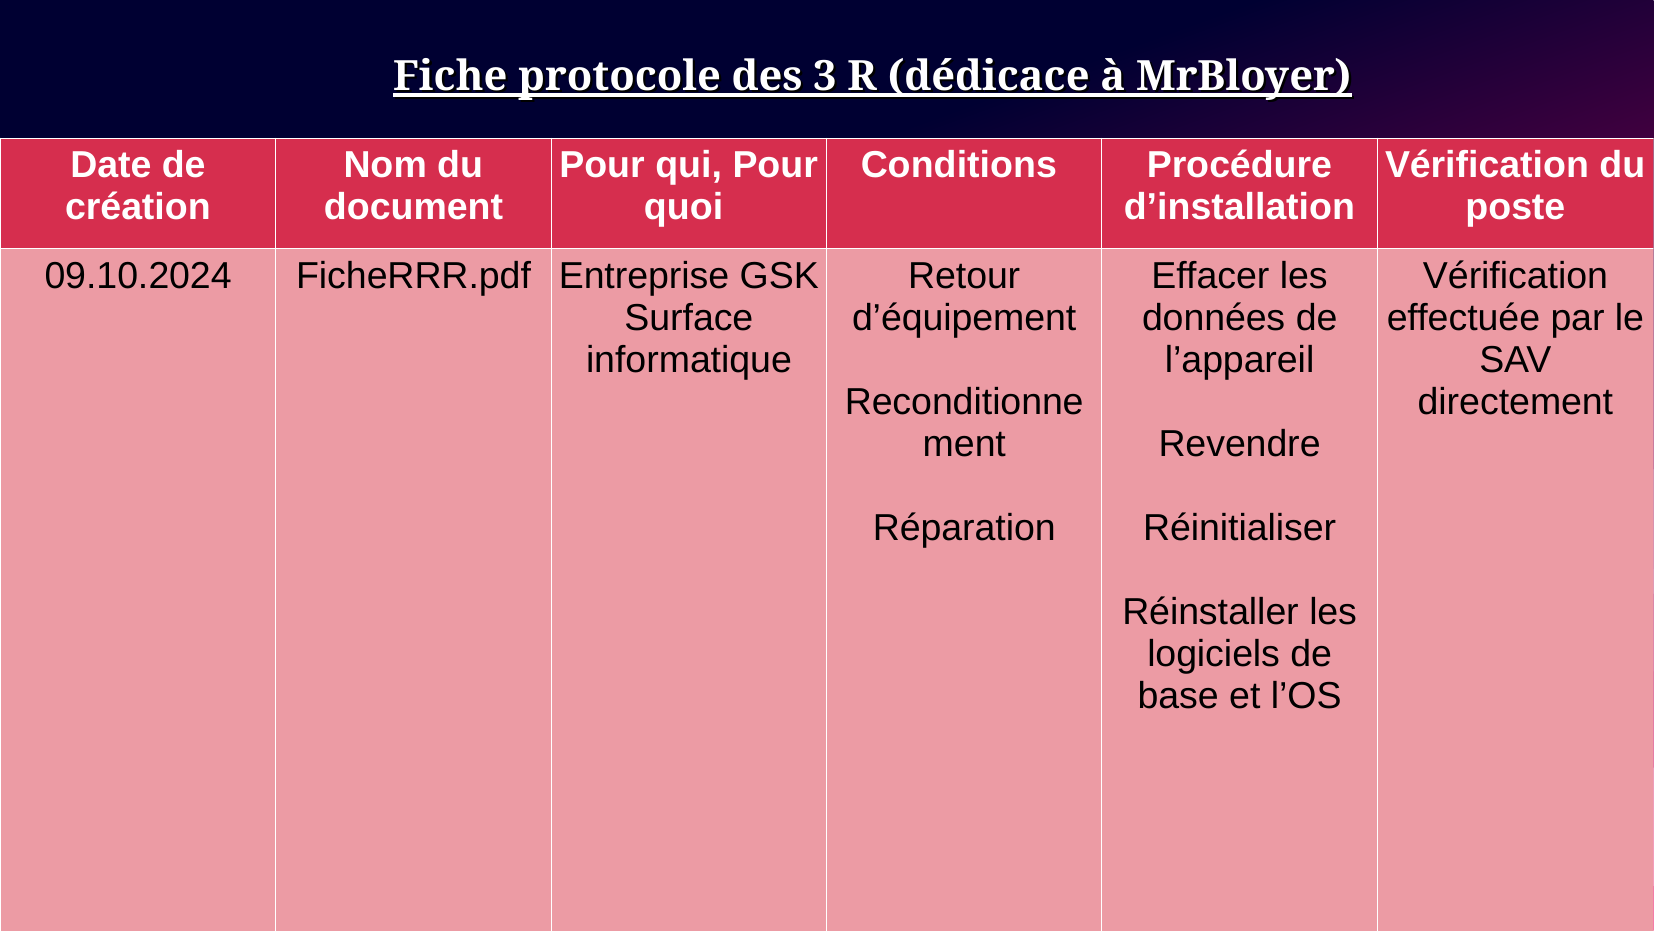

Fiche protocole des 3 R (dédicace à MrBloyer)
| Date de création | Nom du document | Pour qui, Pour quoi | Conditions | Procédure d’installation | Vérification du poste |
| --- | --- | --- | --- | --- | --- |
| 09.10.2024 | FicheRRR.pdf | Entreprise GSK Surface informatique | Retour d’équipement Reconditionnement Réparation | Effacer les données de l’appareil Revendre Réinitialiser Réinstaller les logiciels de base et l’OS | Vérification effectuée par le SAV directement |